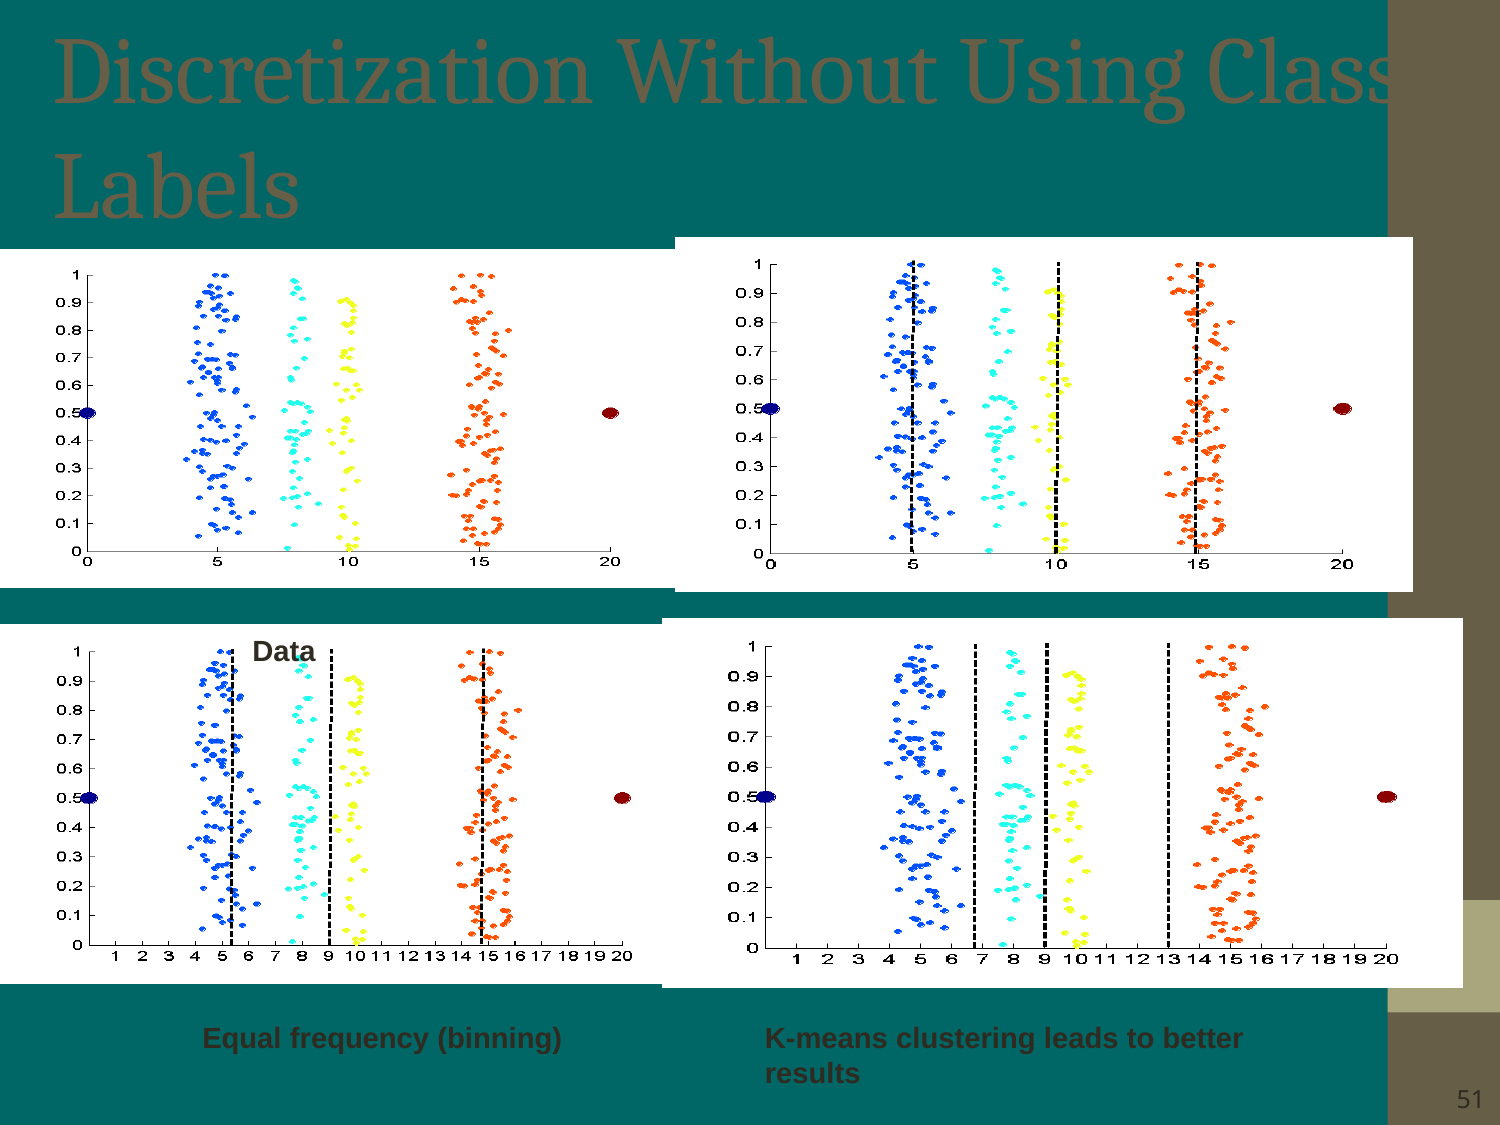

# Discretization Without Using Class Labels (Binning vs. Clustering)
Data
Equal interval width (binning)
Equal frequency (binning)
K-means clustering leads to better results